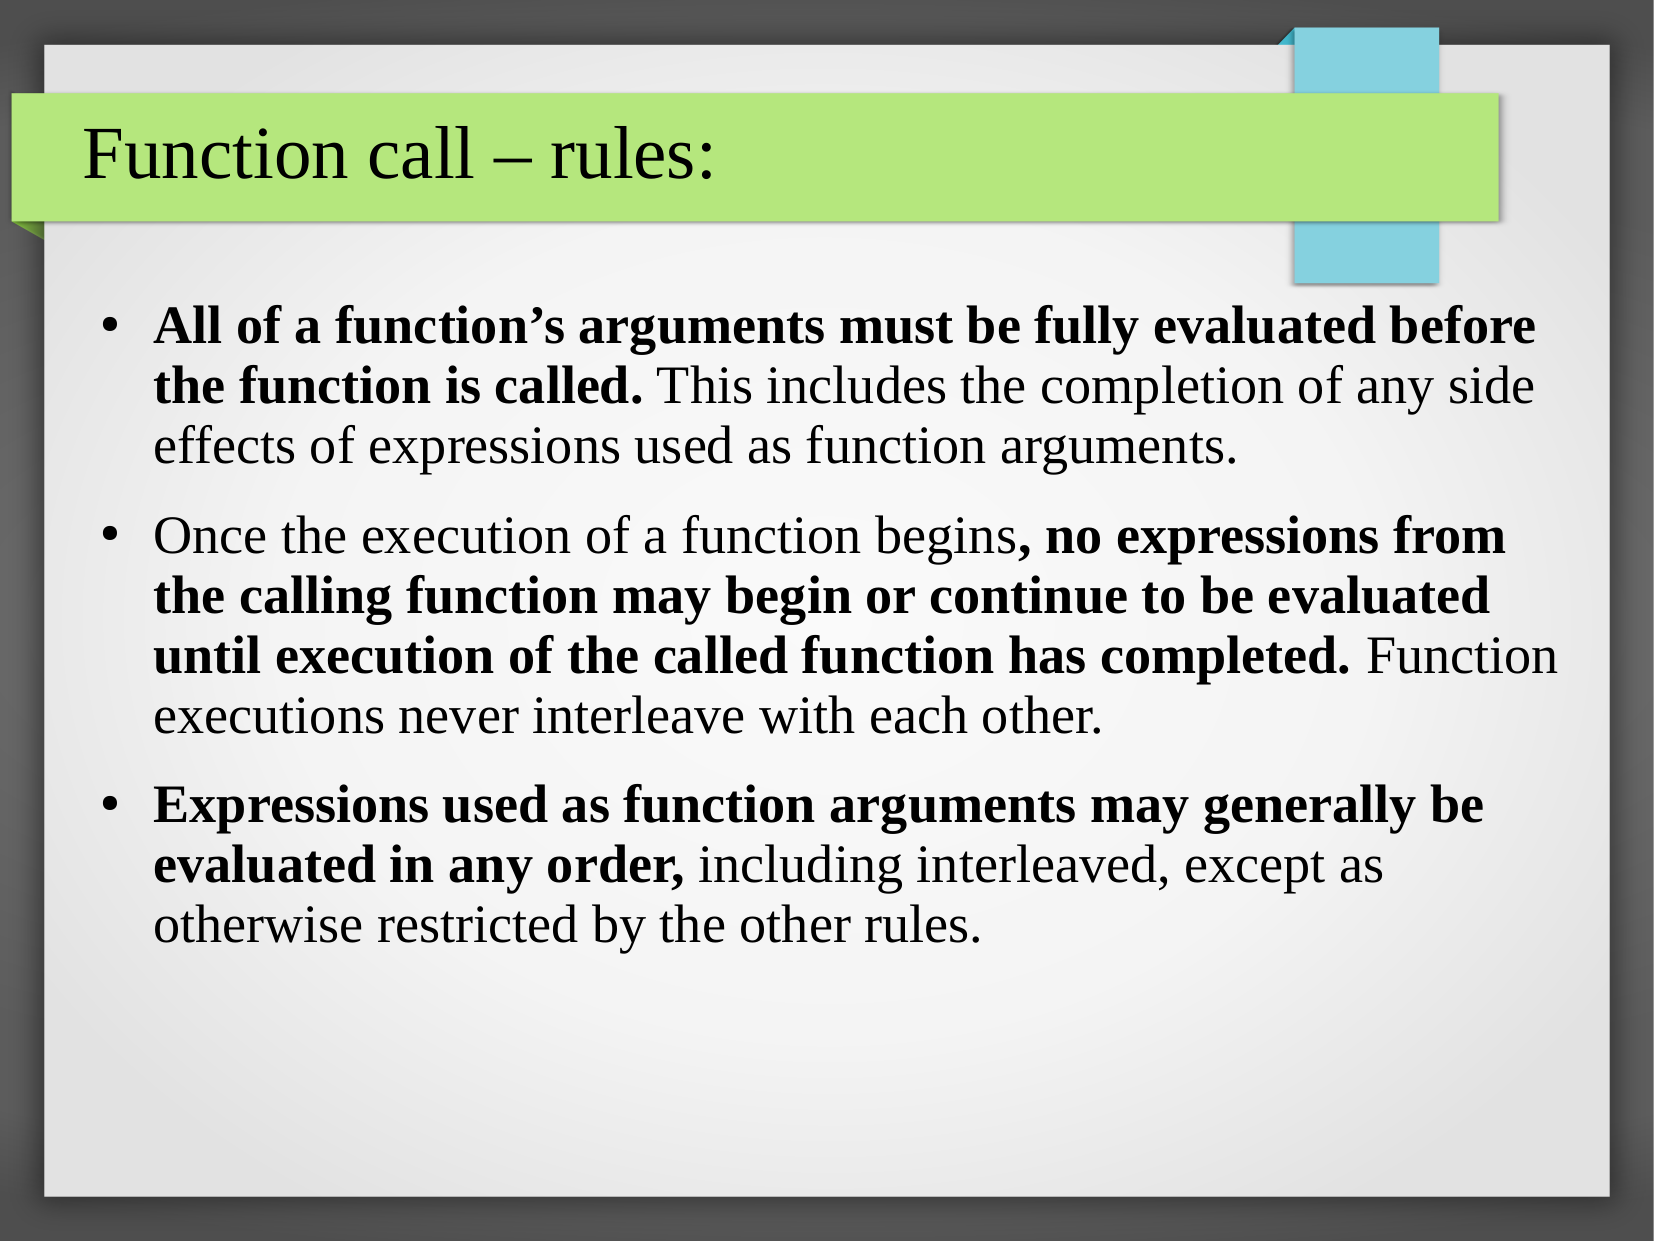

# Function call – rules:
All of a function’s arguments must be fully evaluated before the function is called. This includes the completion of any side effects of expressions used as function arguments.
Once the execution of a function begins, no expressions from the calling function may begin or continue to be evaluated until execution of the called function has completed. Function executions never interleave with each other.
Expressions used as function arguments may generally be evaluated in any order, including interleaved, except as otherwise restricted by the other rules.